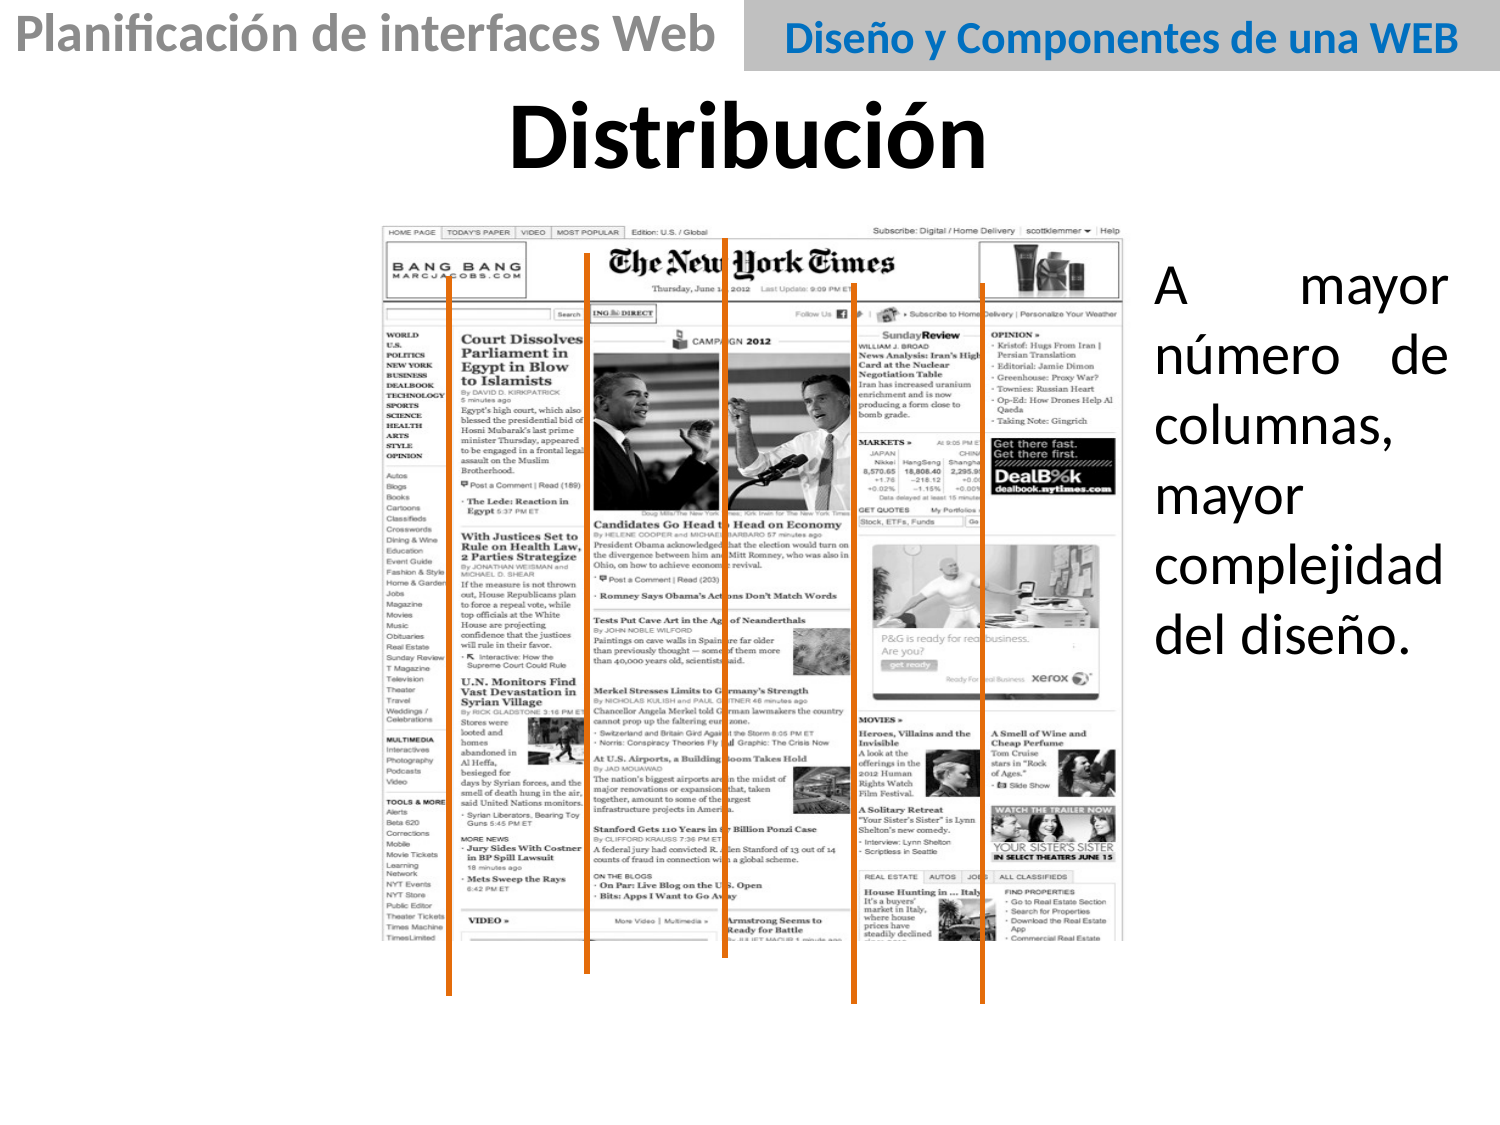

# Planificación de interfaces Web
Diseño y Componentes de una WEB
Distribución
A mayor número de columnas, mayor complejidad del diseño.